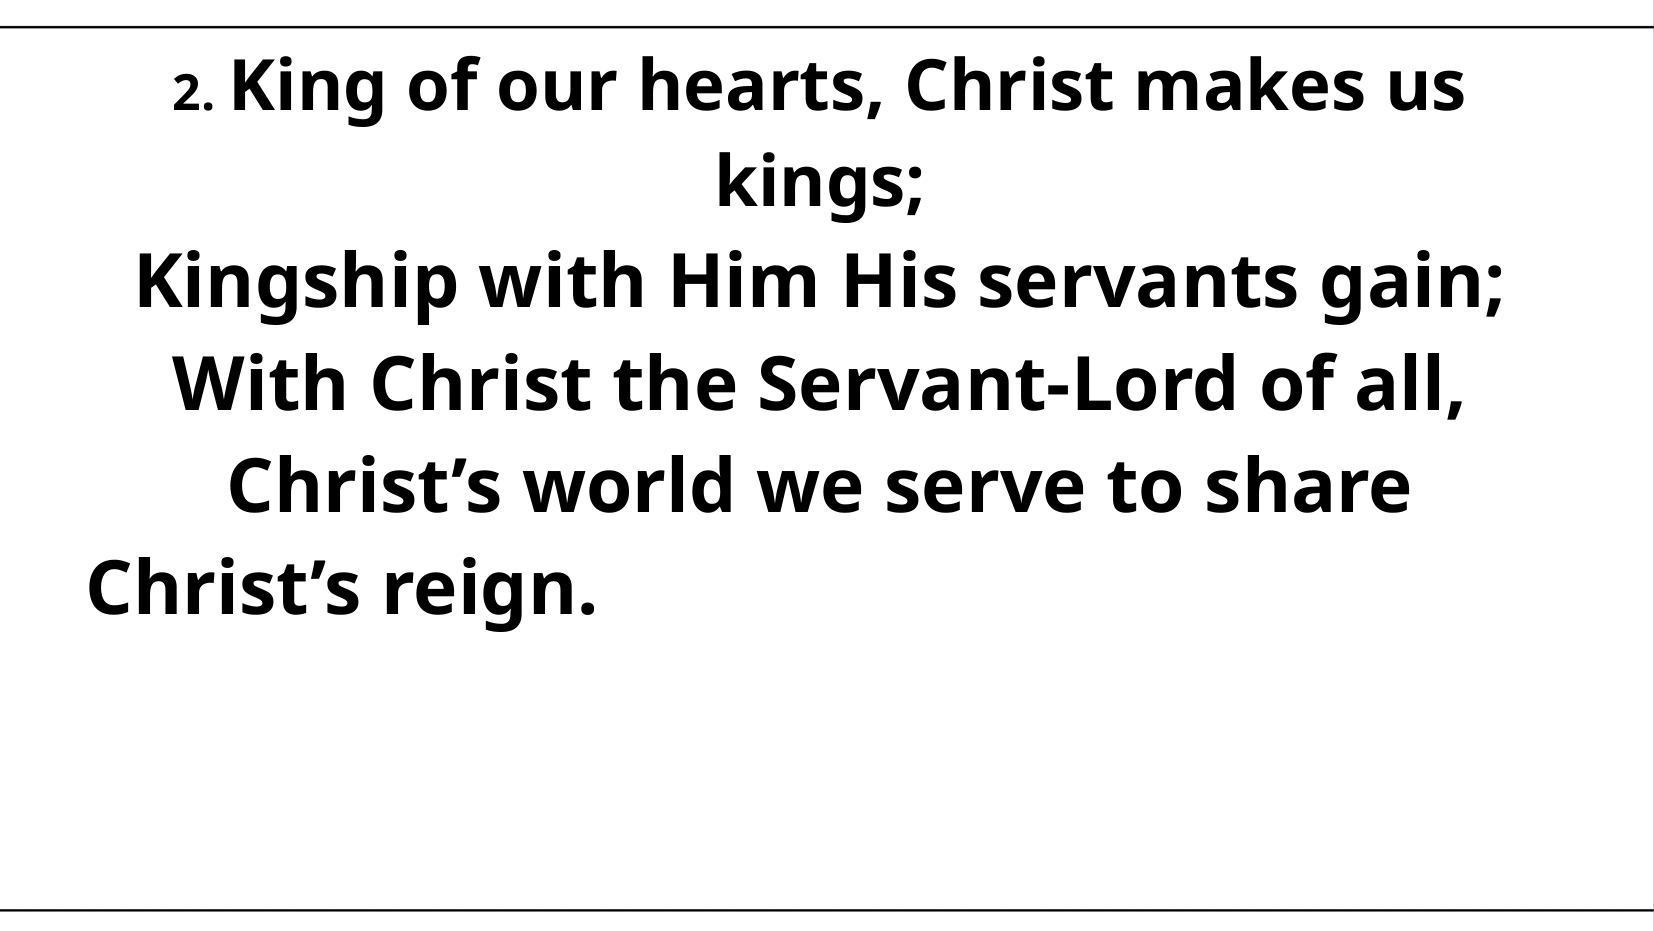

2. King of our hearts, Christ makes us kings;
Kingship with Him His servants gain;
With Christ the Servant-Lord of all,
Christ’s world we serve to share Christ’s reign.